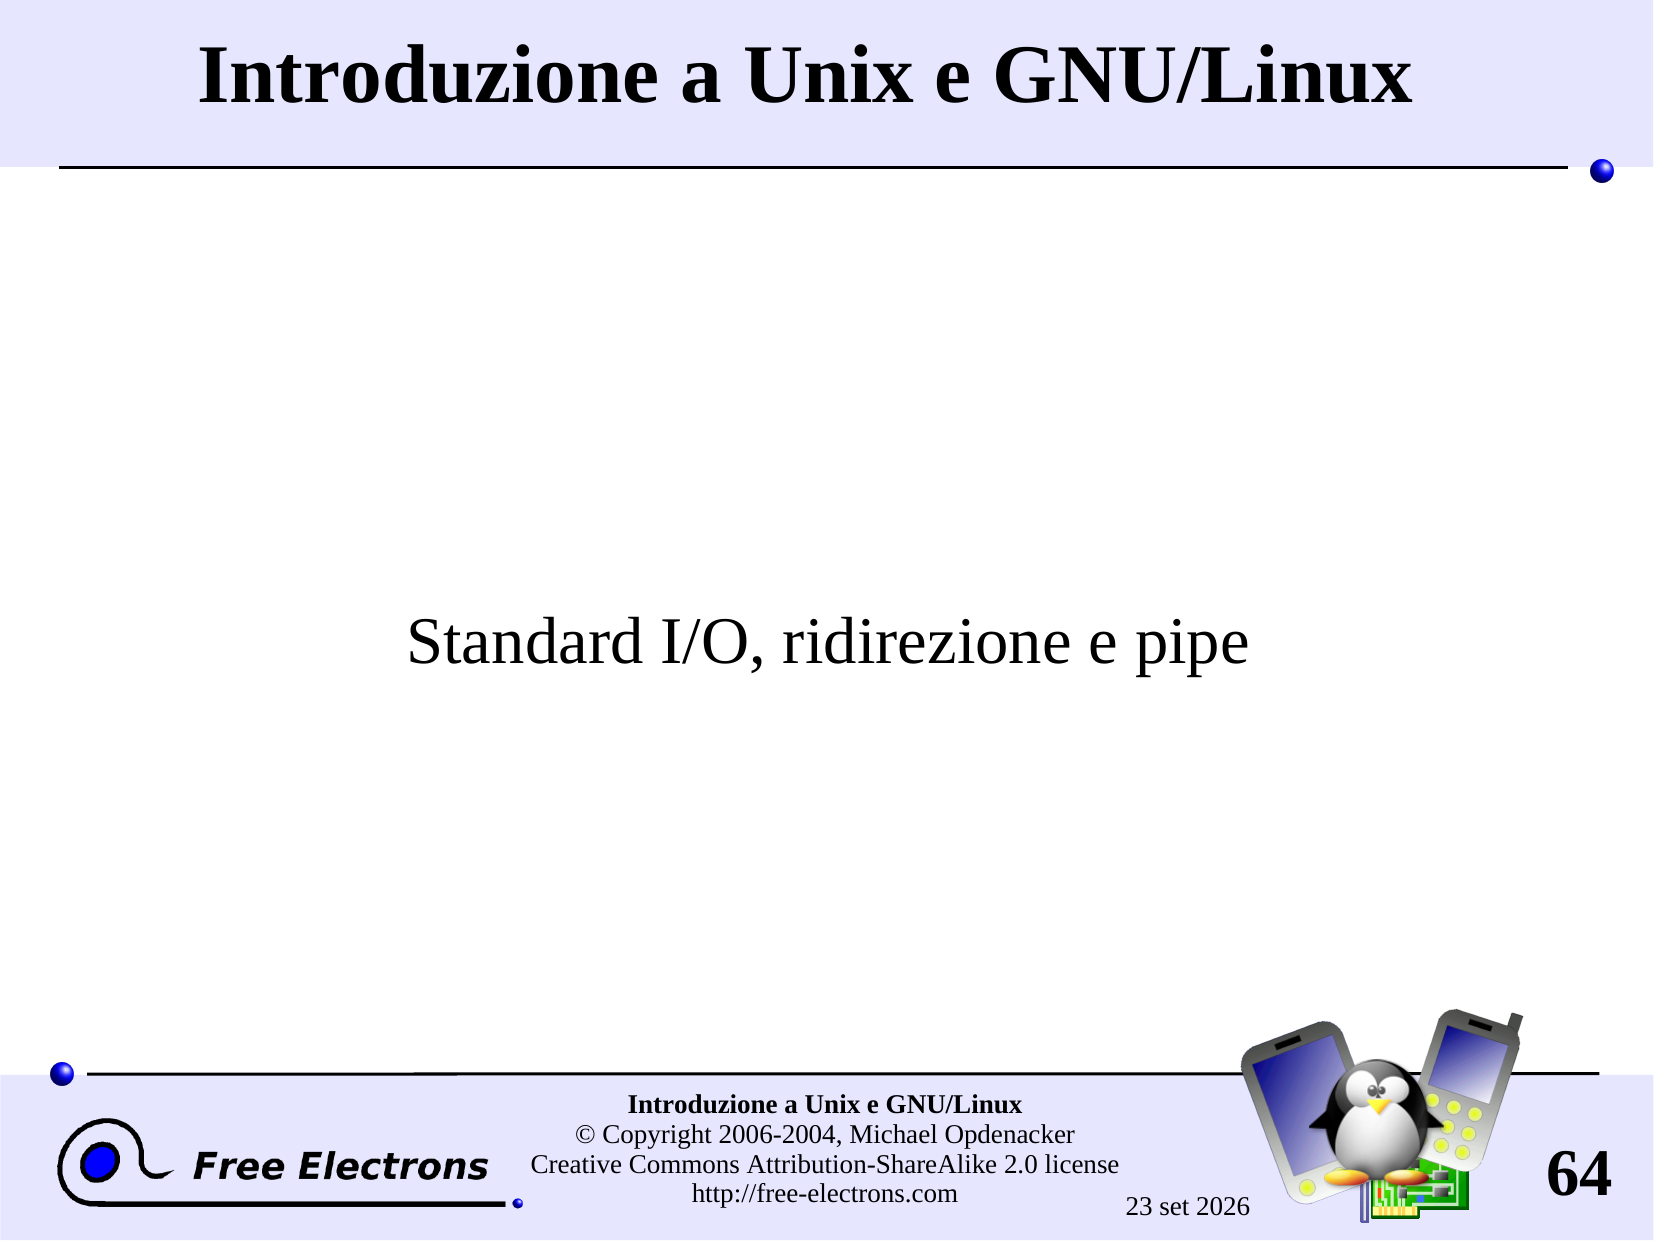

# Introduzione a Unix e GNU/Linux
Standard I/O, ridirezione e pipe